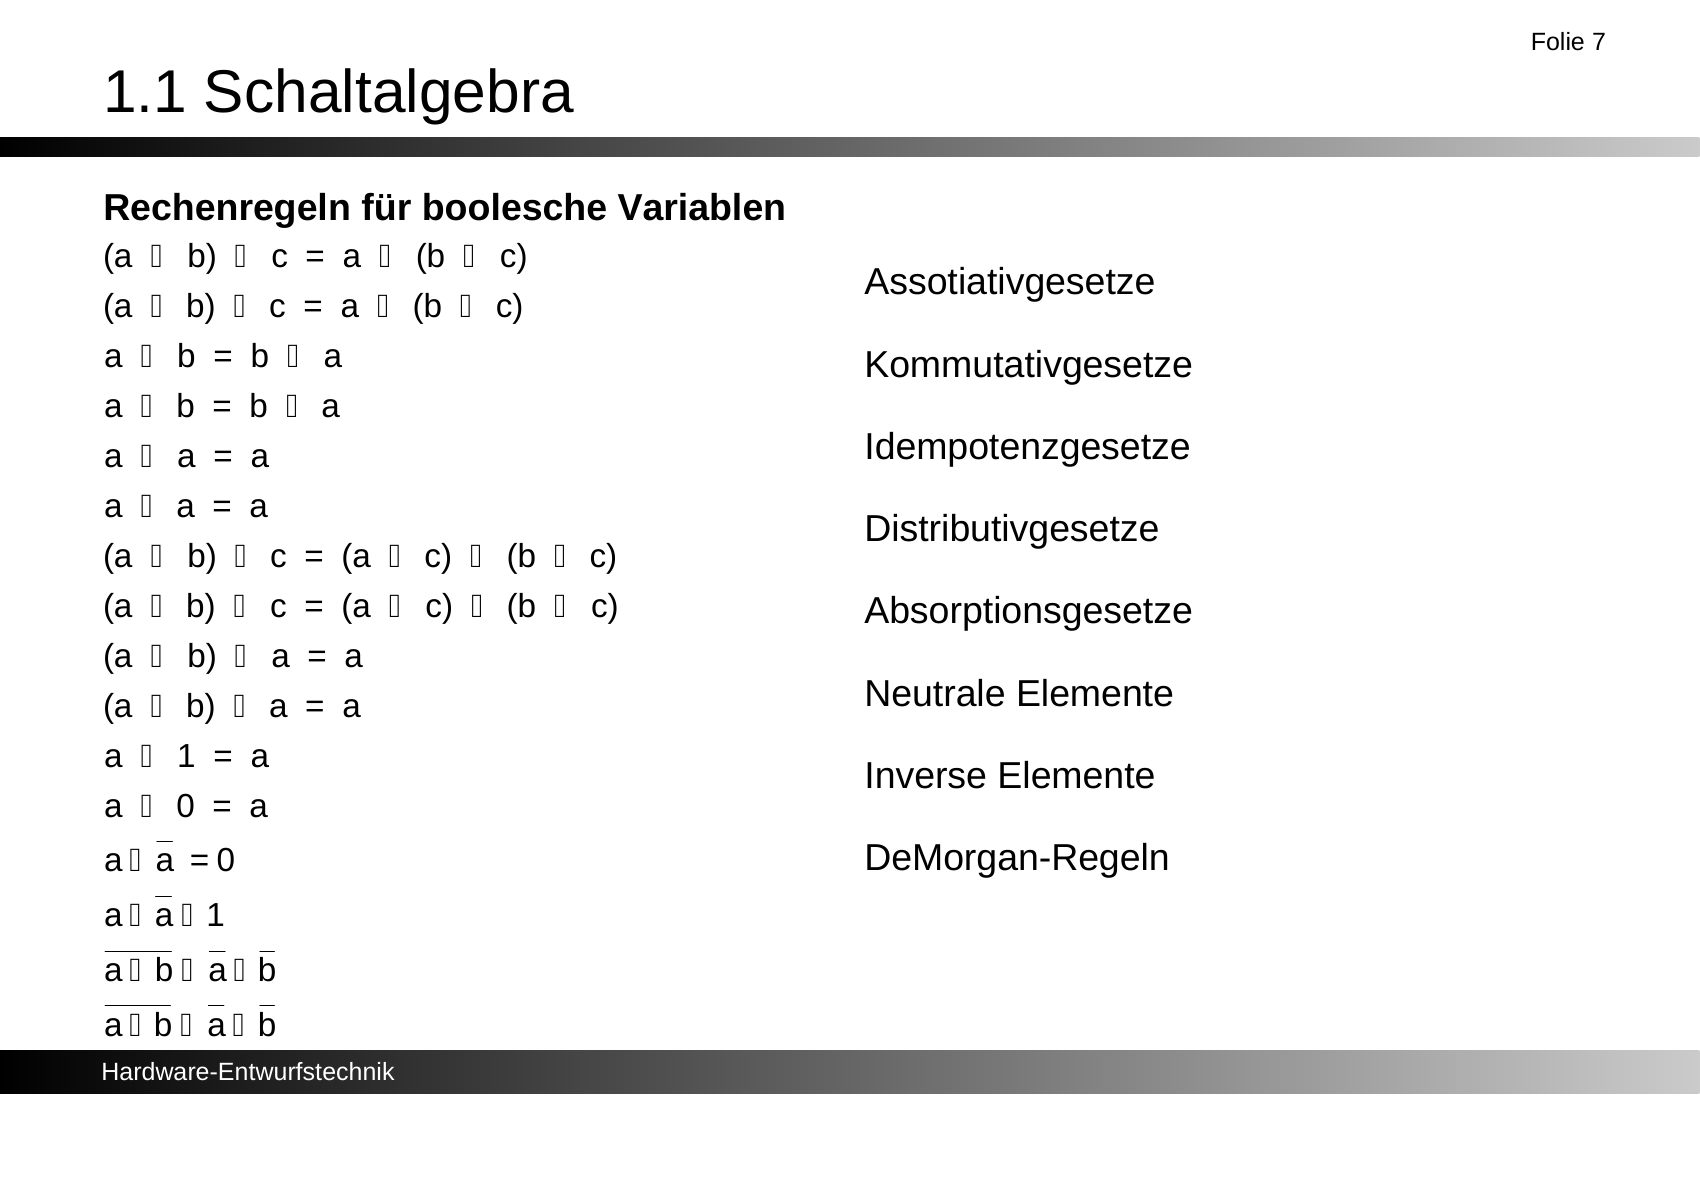

# 1.1 Schaltalgebra
Rechenregeln für boolesche Variablen
Assotiativgesetze
Kommutativgesetze
Idempotenzgesetze
Distributivgesetze
Absorptionsgesetze
Neutrale Elemente
Inverse Elemente
DeMorgan-Regeln